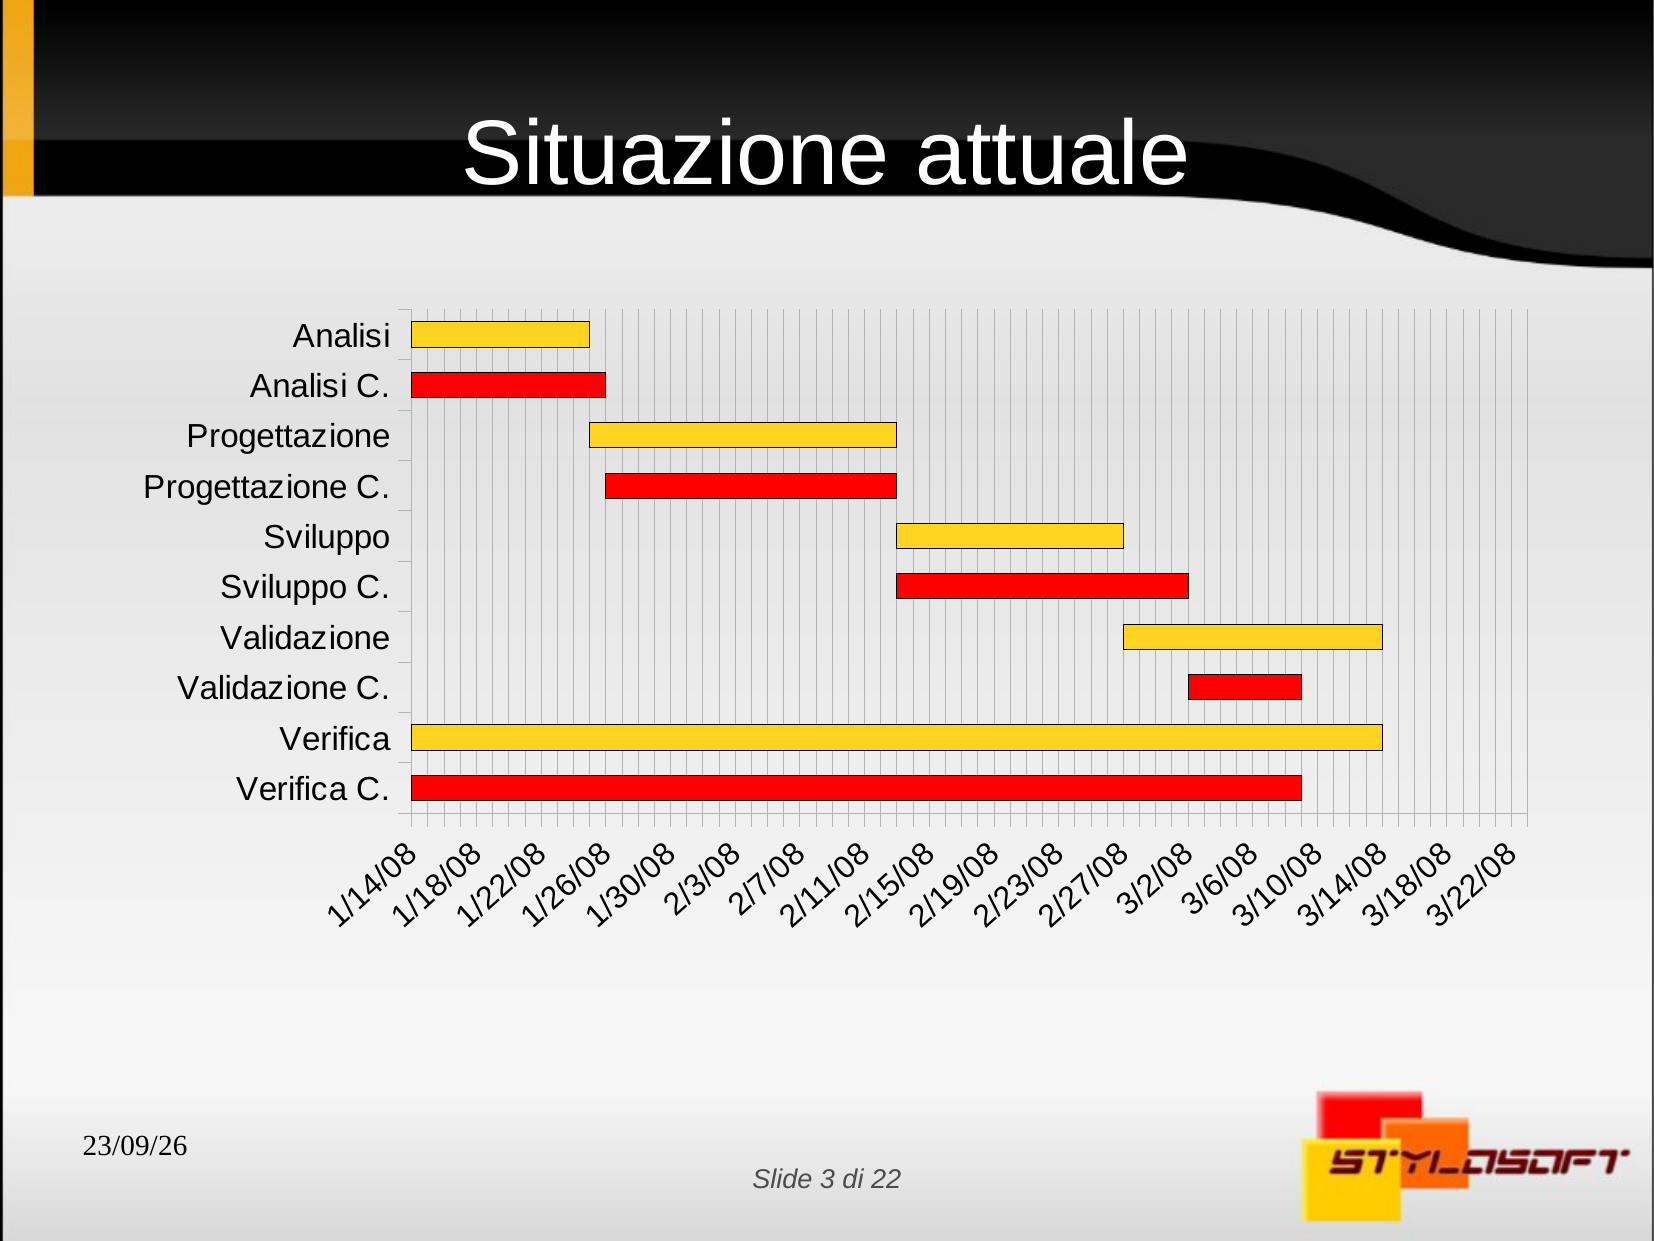

# Situazione attuale
### Chart
| Category | Colonna 2 | |
|---|---|---|
| Analisi | 39461.0 | 11.0 |
| Analisi C. | 39461.0 | 12.0 |
| Progettazione | 39472.0 | 19.0 |
| Progettazione C. | 39473.0 | 18.0 |
| Sviluppo | 39491.0 | 14.0 |
| Sviluppo C. | 39491.0 | 18.0 |
| Validazione | 39505.0 | 16.0 |
| Validazione C. | 39509.0 | 7.0 |
| Verifica | 39461.0 | 60.0 |
| Verifica C. | 39461.0 | 55.0 |
Slide di 22